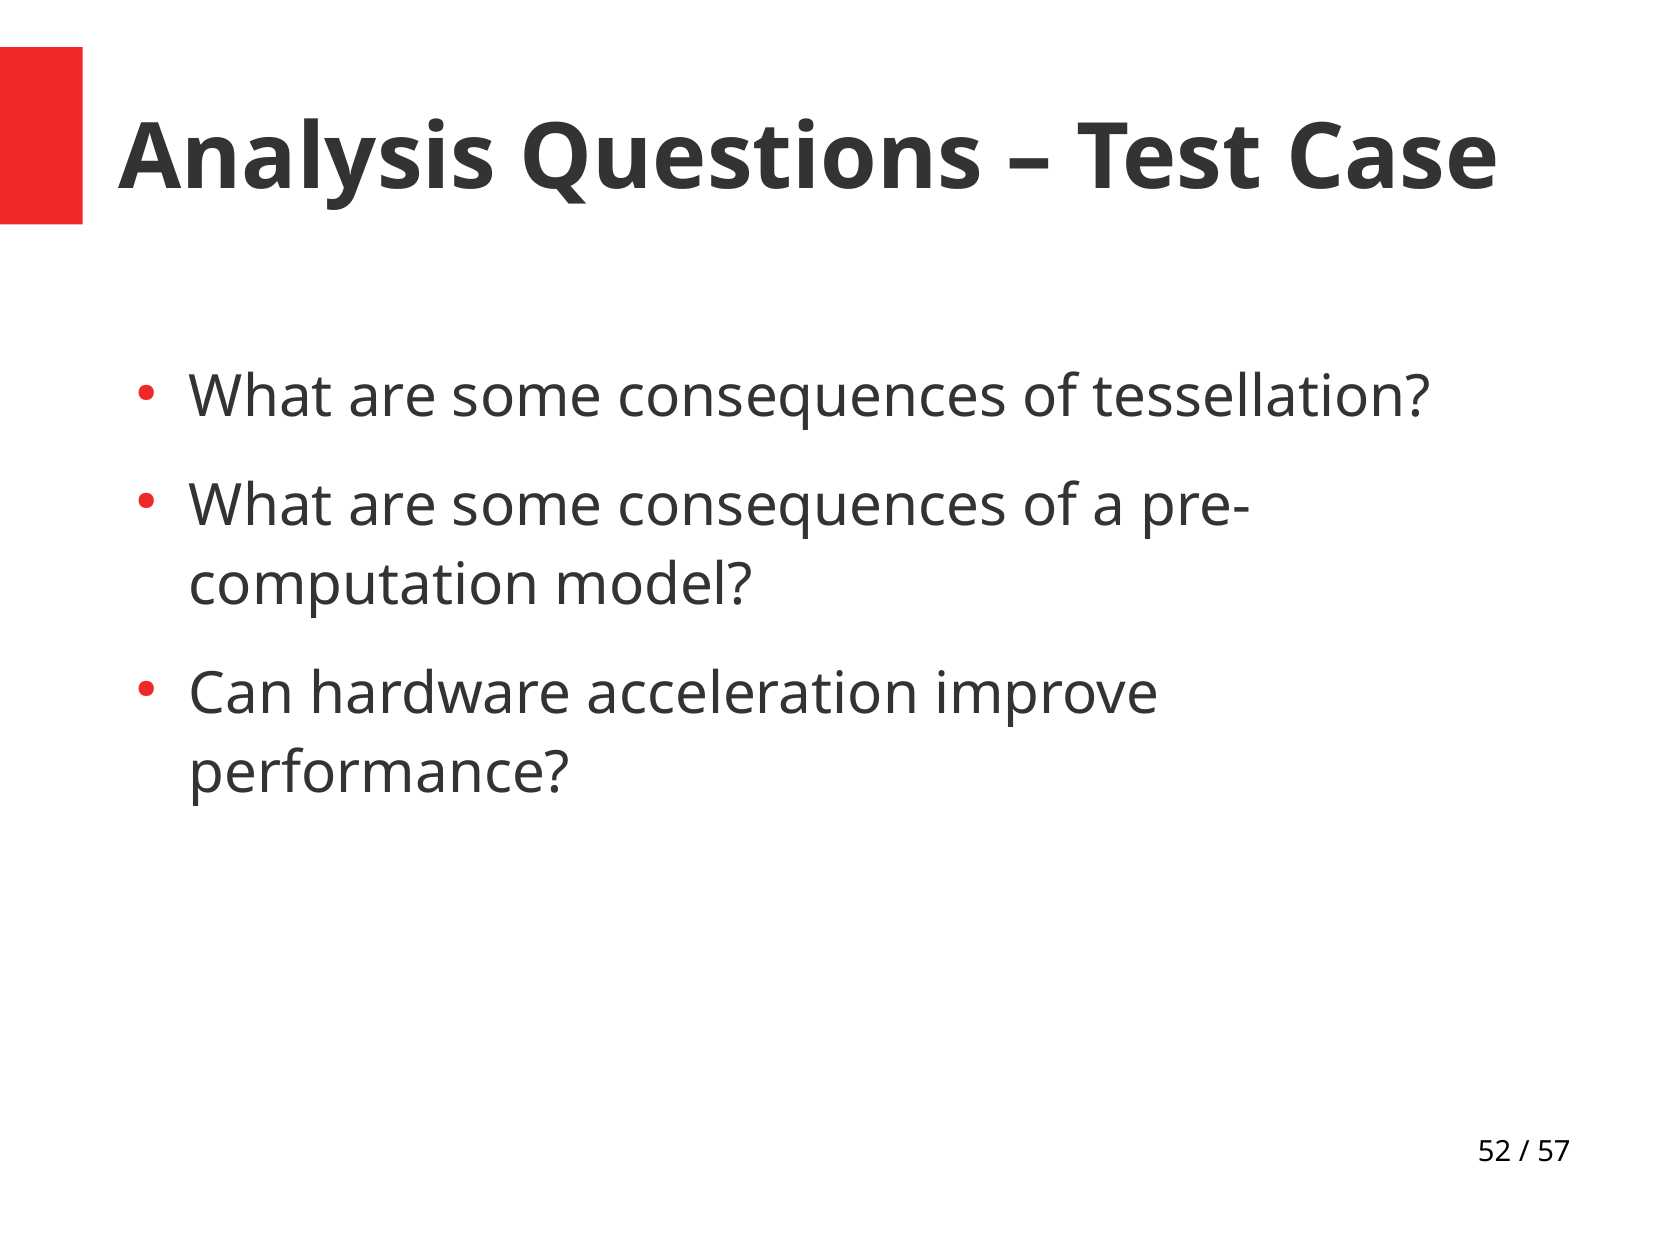

# Analysis Questions – Test Case
What are some consequences of tessellation?
What are some consequences of a pre-computation model?
Can hardware acceleration improve performance?
52